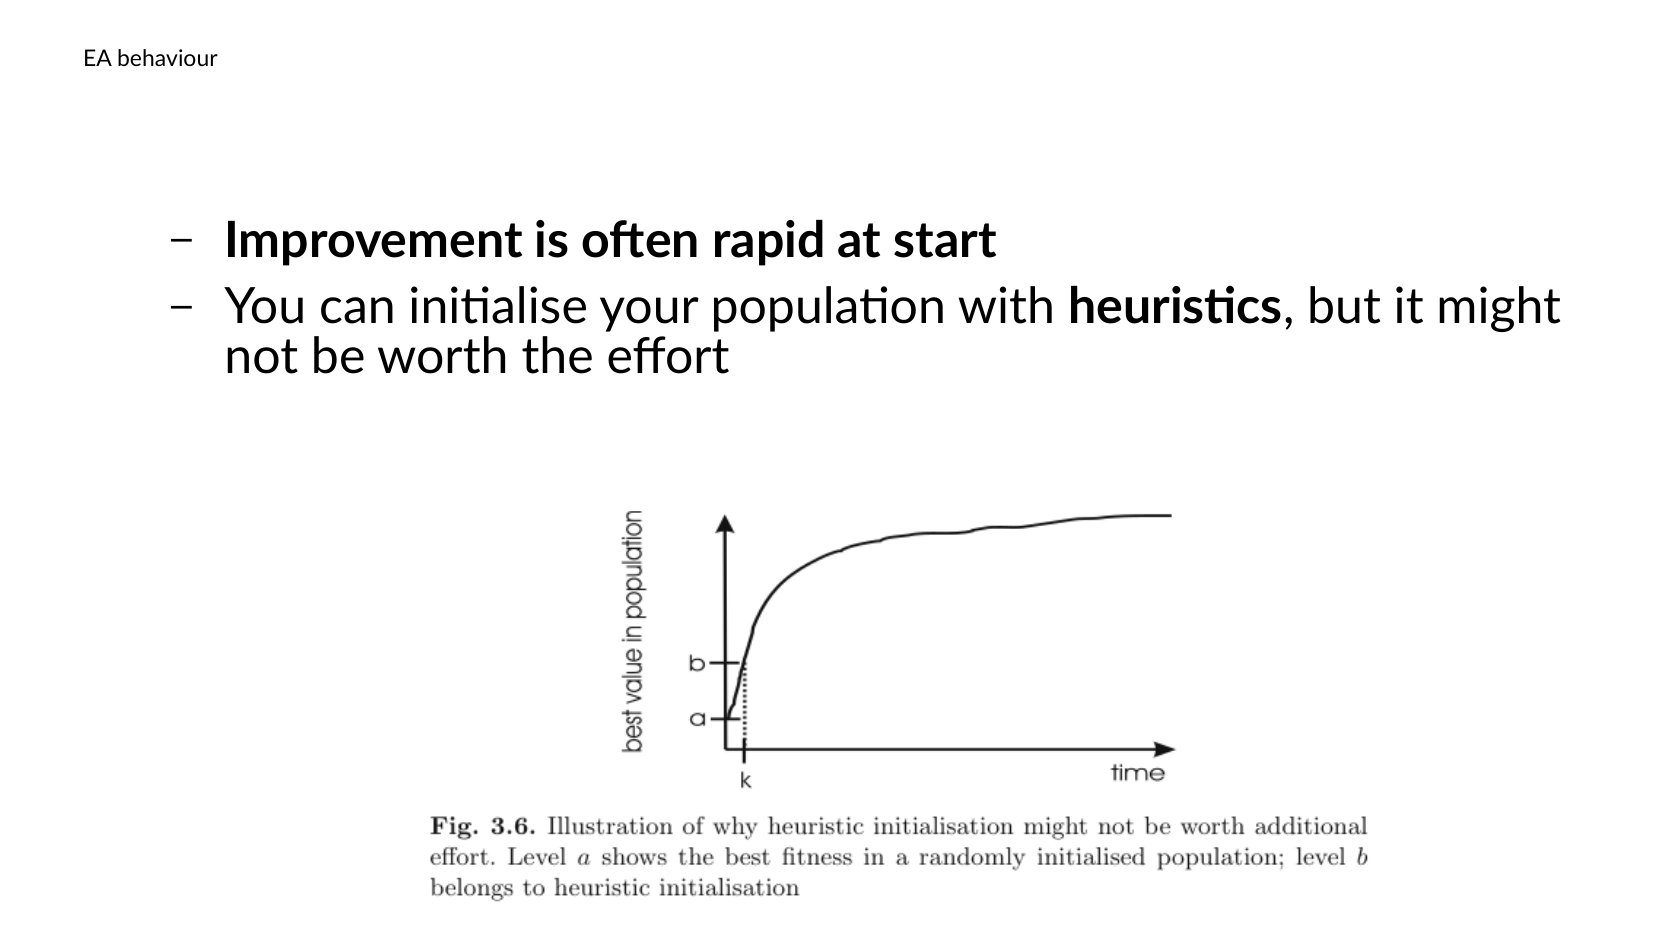

# EA behaviour
Improvement is often rapid at start
You can initialise your population with heuristics, but it might not be worth the effort